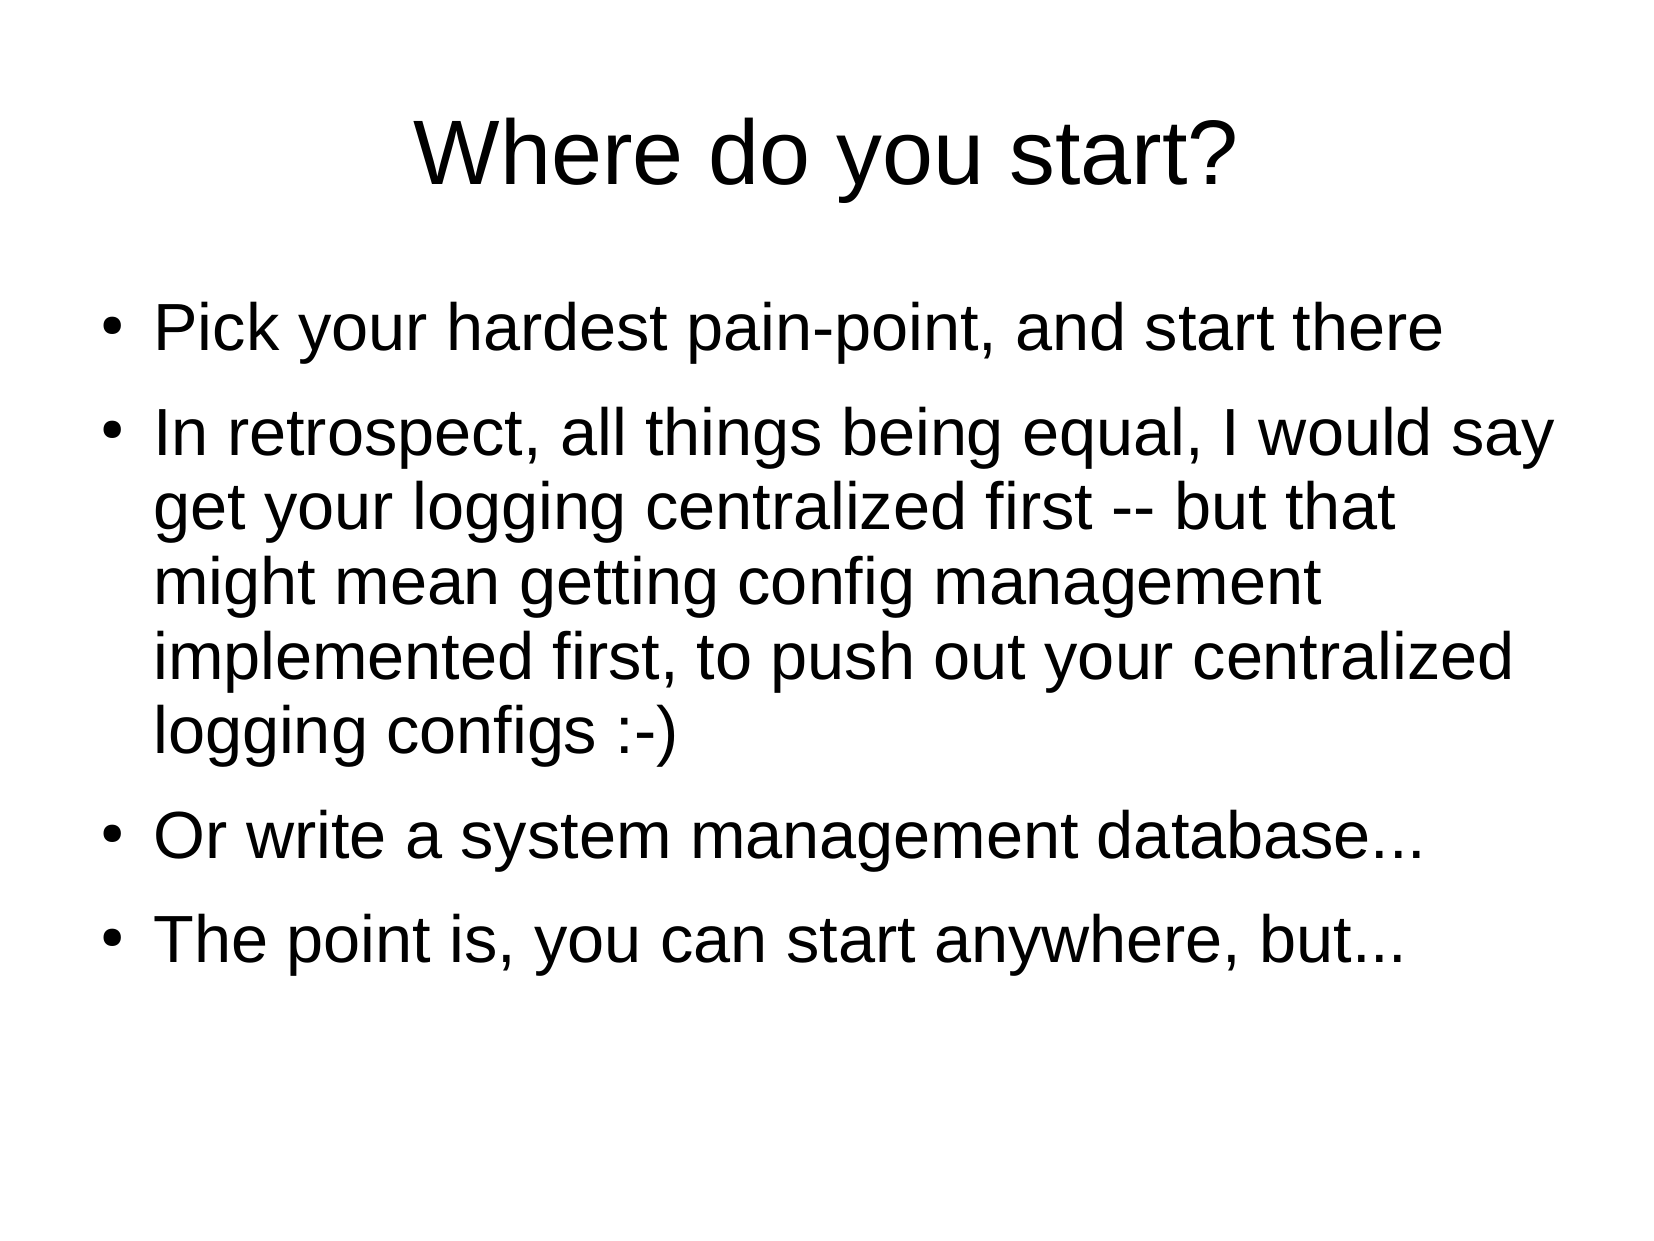

# Where do you start?
Pick your hardest pain-point, and start there
In retrospect, all things being equal, I would say get your logging centralized first -- but that might mean getting config management implemented first, to push out your centralized logging configs :-)
Or write a system management database...
The point is, you can start anywhere, but...